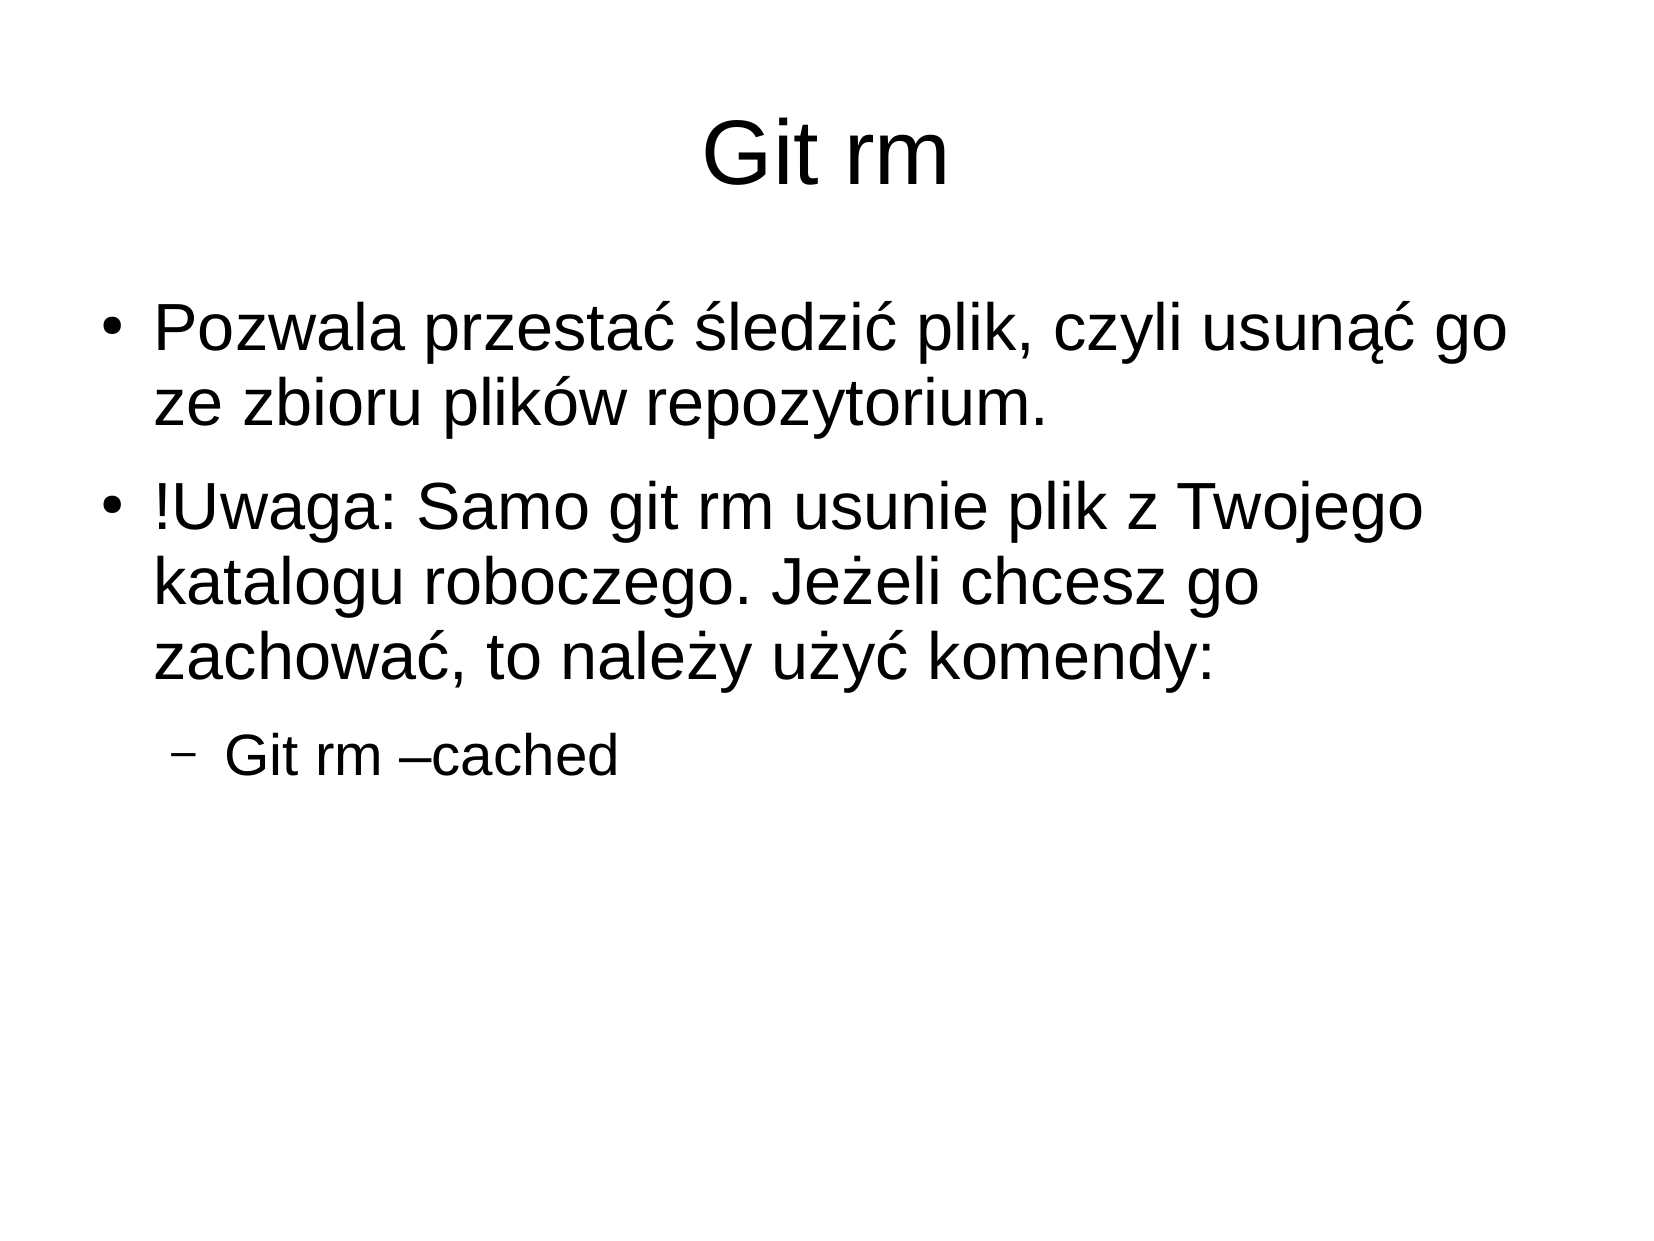

# Git rm
Pozwala przestać śledzić plik, czyli usunąć go ze zbioru plików repozytorium.
!Uwaga: Samo git rm usunie plik z Twojego katalogu roboczego. Jeżeli chcesz go zachować, to należy użyć komendy:
Git rm –cached